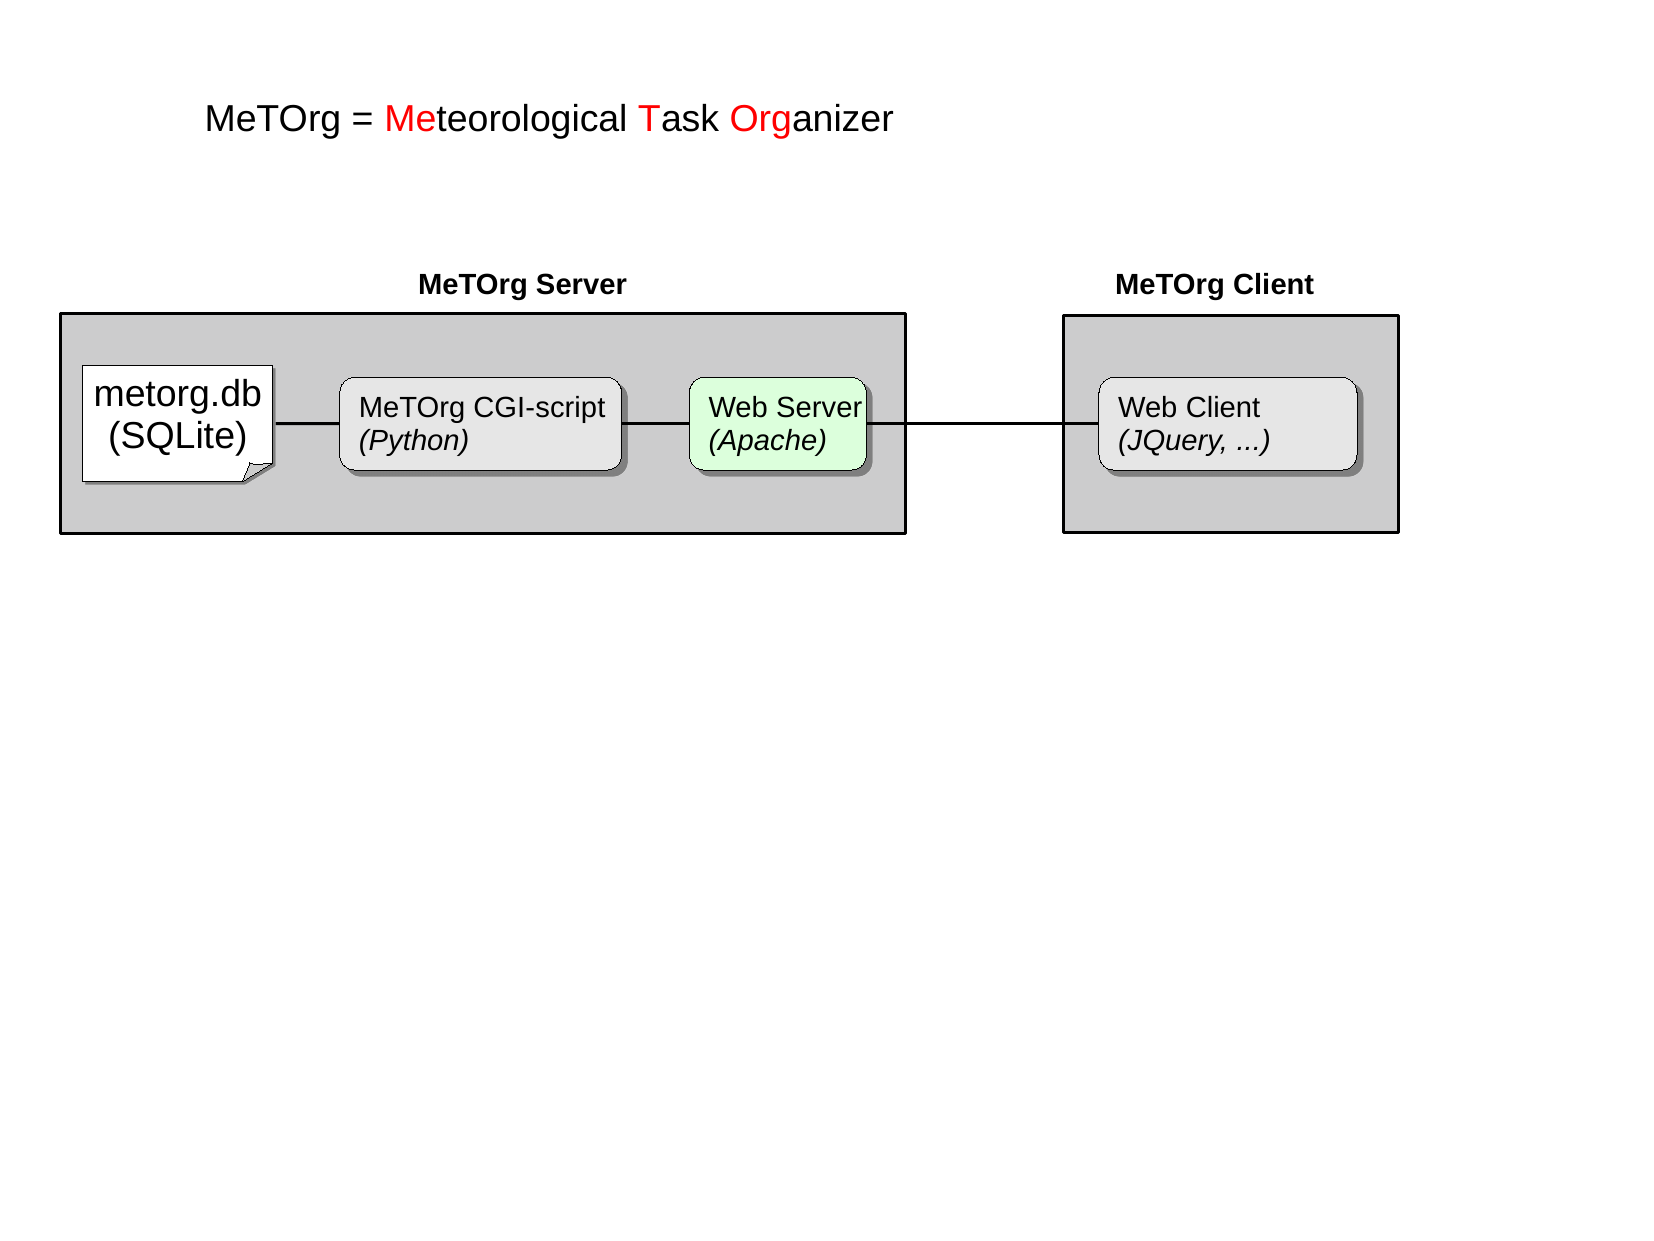

MeTOrg = Meteorological Task Organizer
MeTOrg Server
MeTOrg Client
metorg.db
(SQLite)
MeTOrg CGI-script
(Python)
Web Server
(Apache)
Web Client
(JQuery, ...)